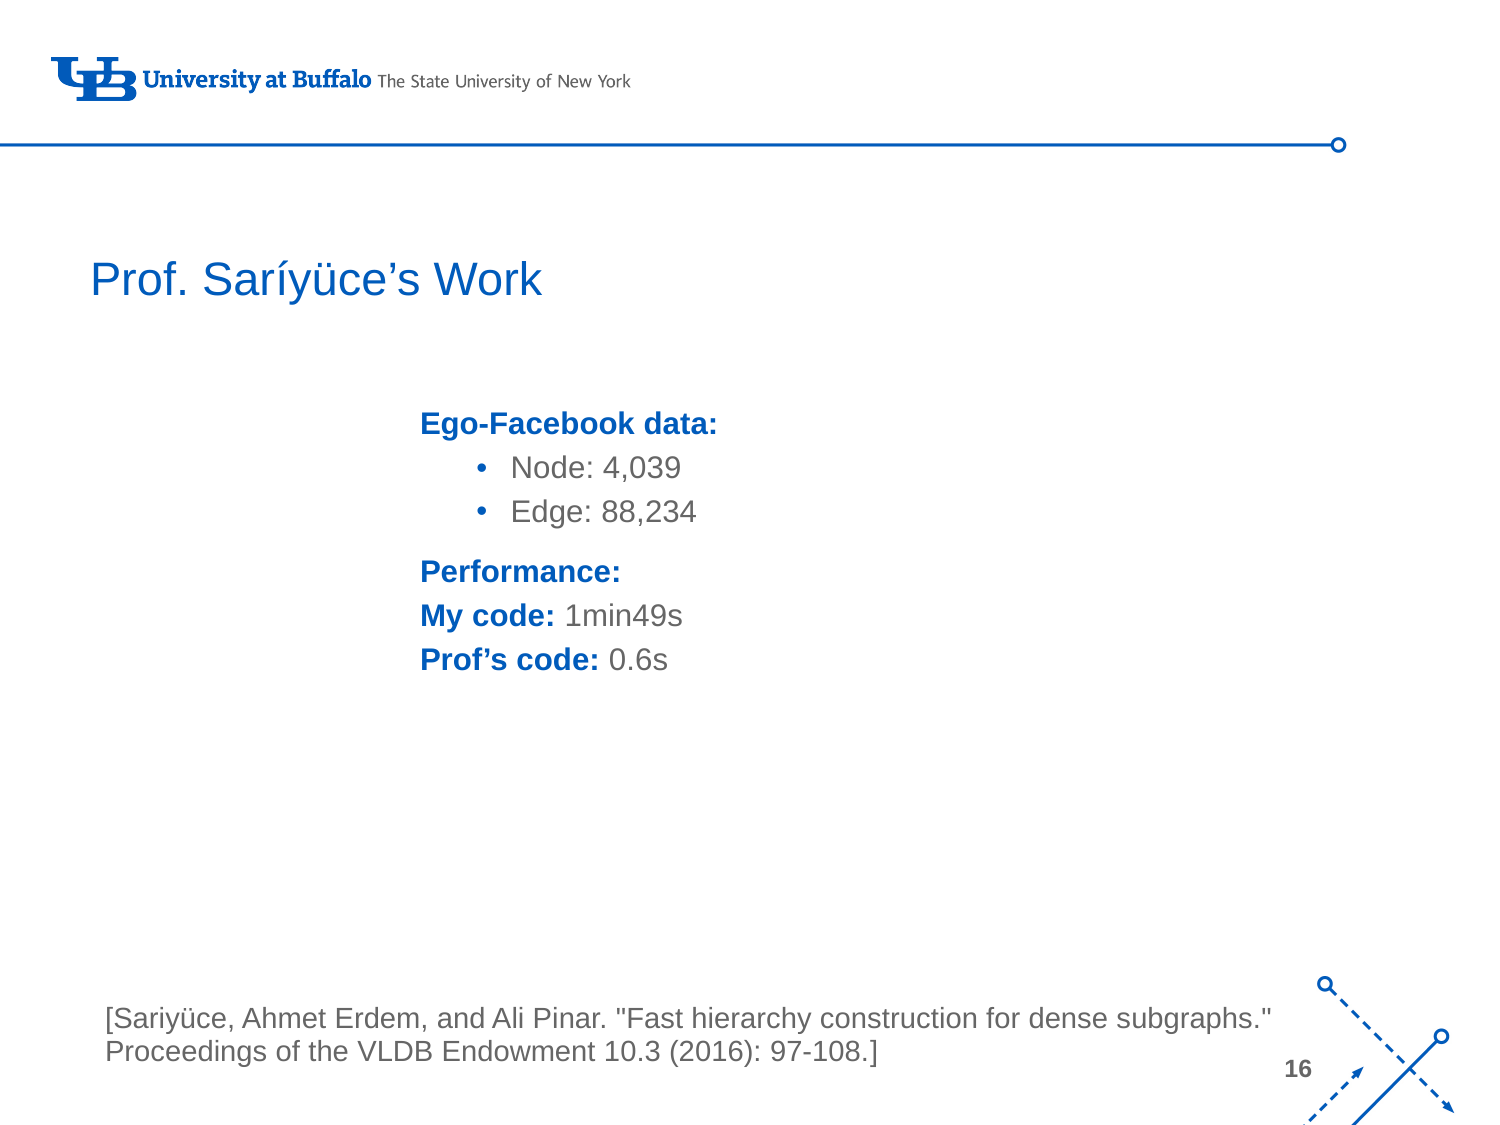

# Prof. Saríyüce’s Work
Ego-Facebook data:
Node: 4,039
Edge: 88,234
Performance:
My code: 1min49s
Prof’s code: 0.6s
[Sariyüce, Ahmet Erdem, and Ali Pinar. "Fast hierarchy construction for dense subgraphs." Proceedings of the VLDB Endowment 10.3 (2016): 97-108.]